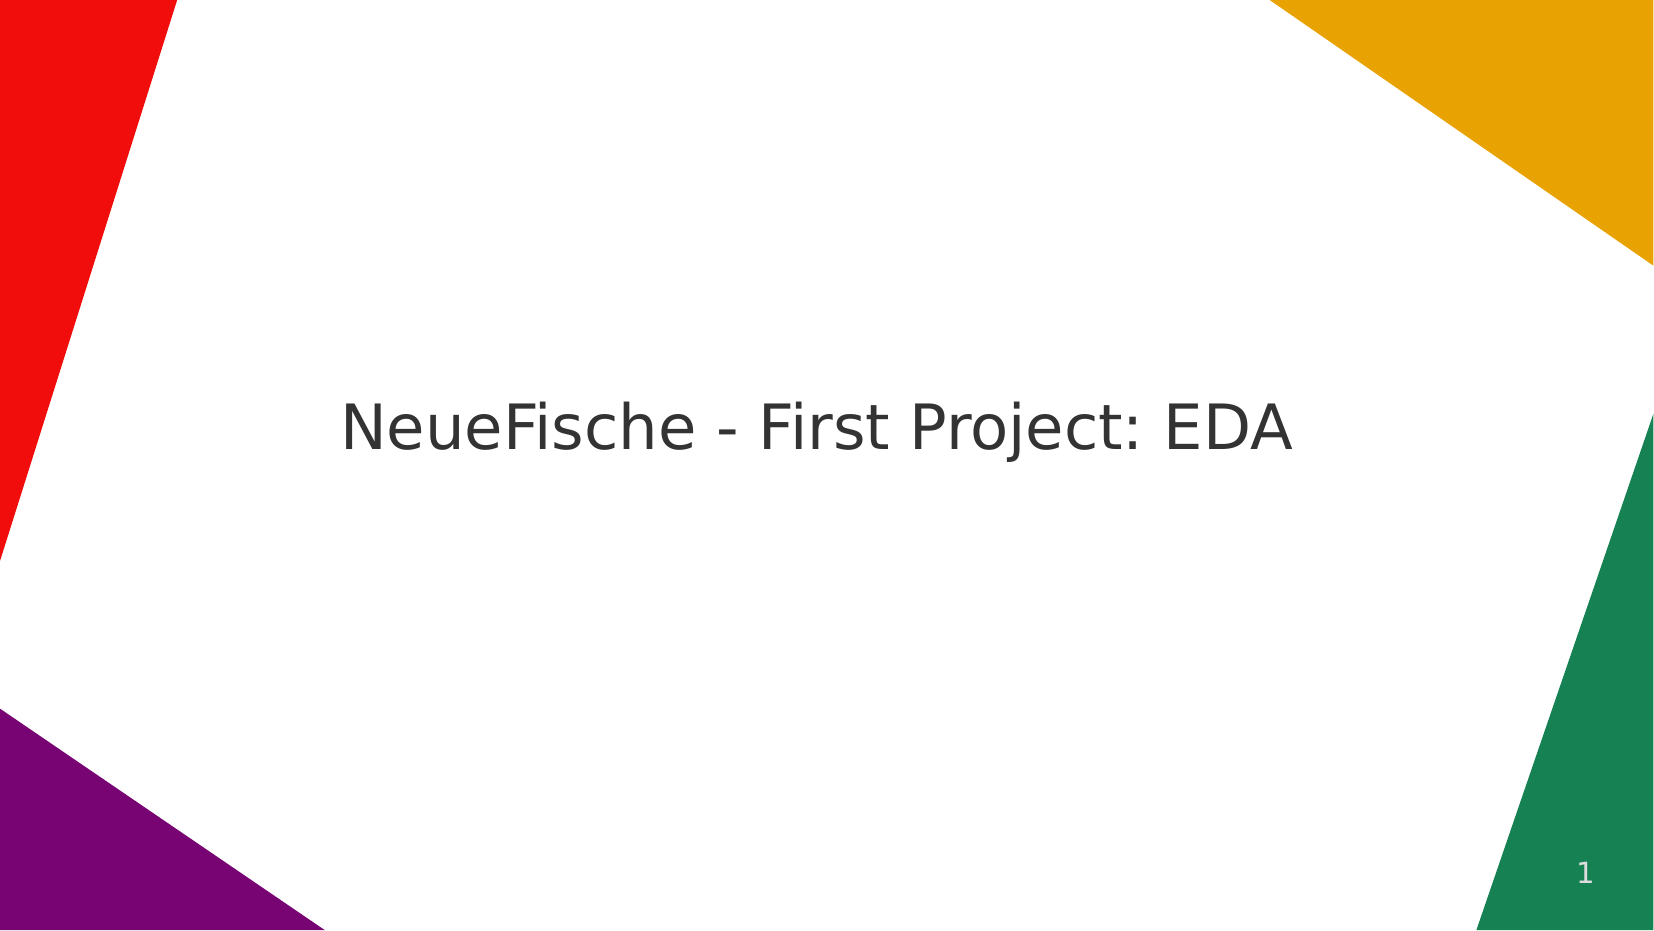

# NeueFische - First Project: EDA
1